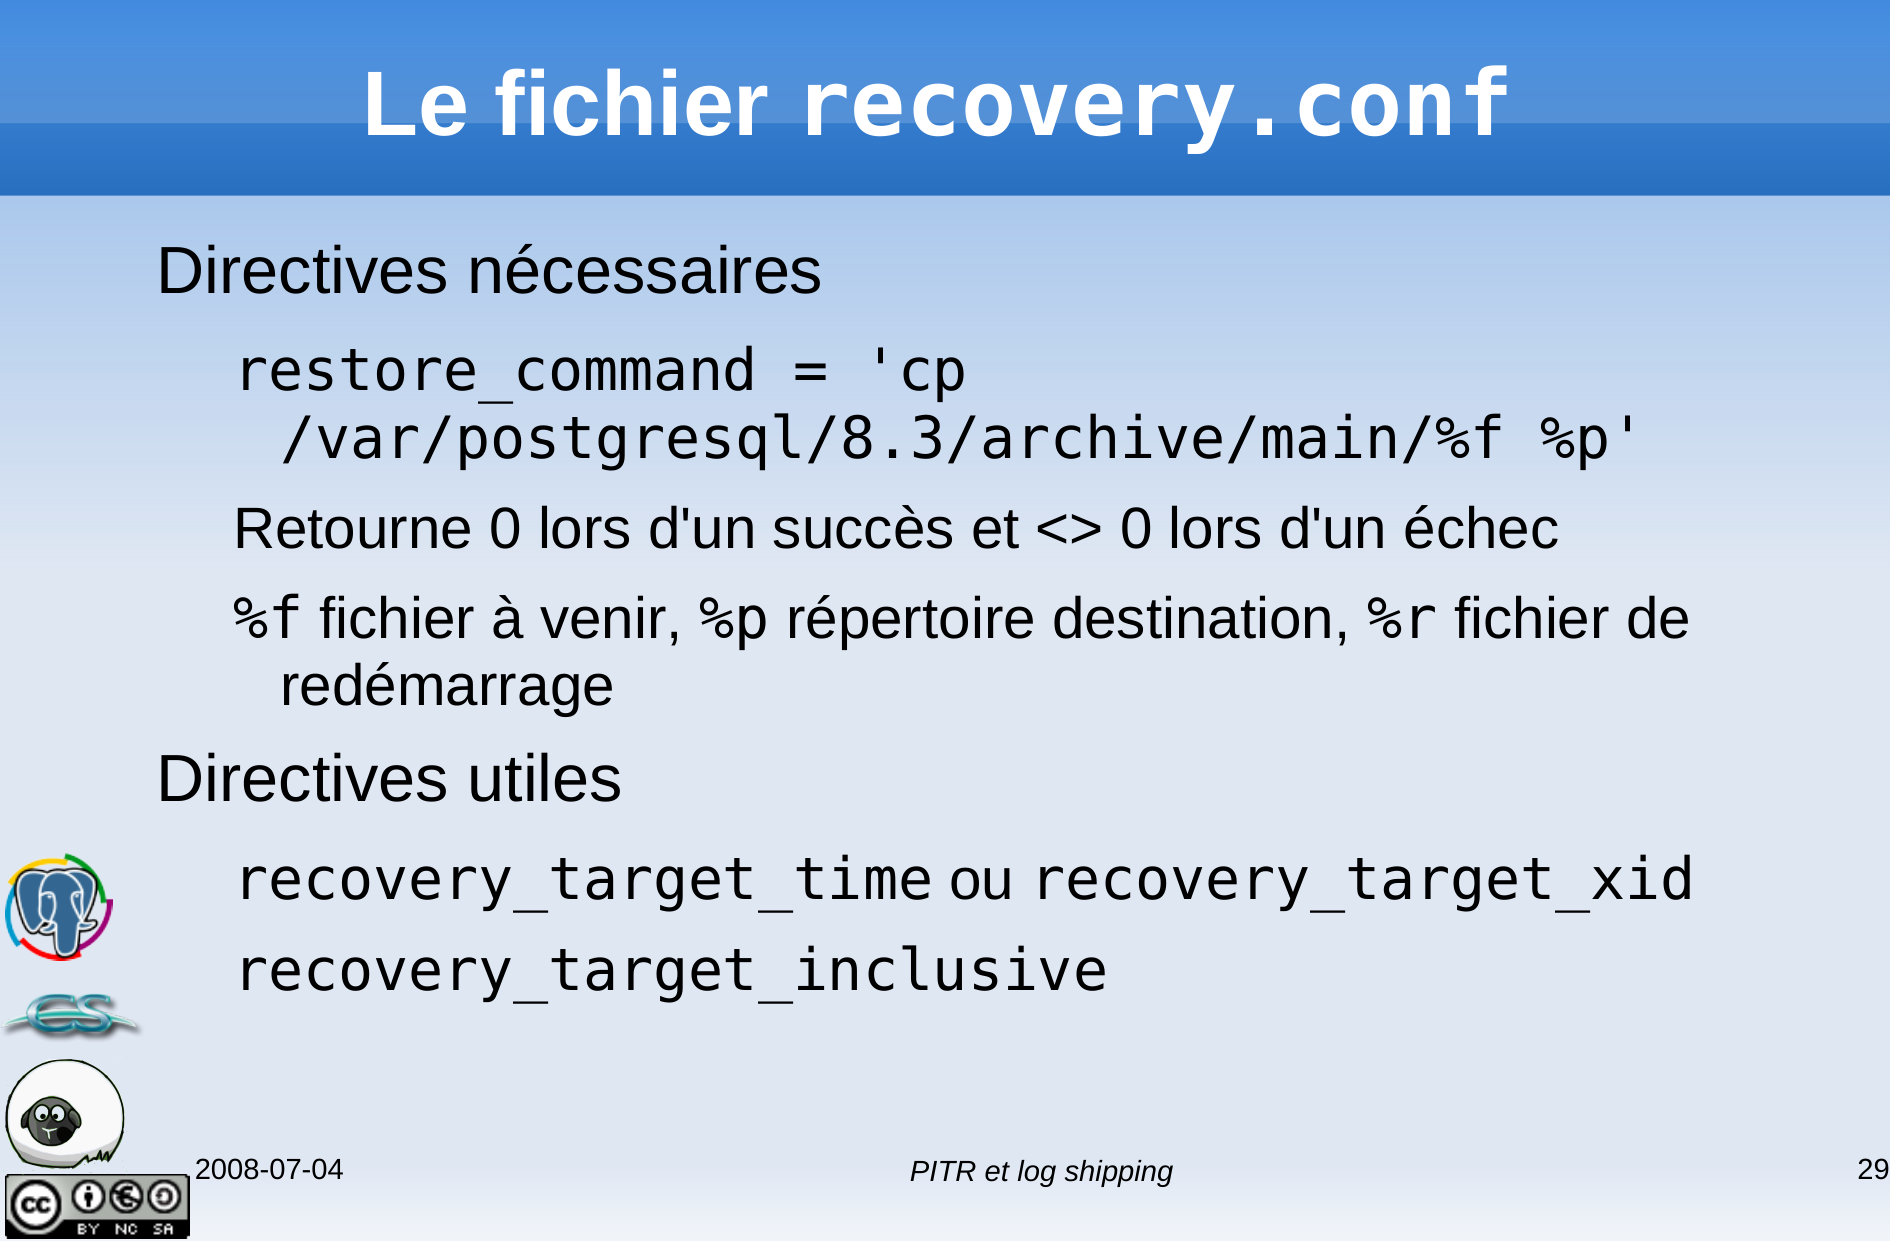

# Le fichier recovery.conf
Directives nécessaires
restore_command = 'cp /var/postgresql/8.3/archive/main/%f %p'
Retourne 0 lors d'un succès et <> 0 lors d'un échec
%f fichier à venir, %p répertoire destination, %r fichier de redémarrage
Directives utiles
recovery_target_time ou recovery_target_xid
recovery_target_inclusive
2008-07-04
29
PITR et log shipping